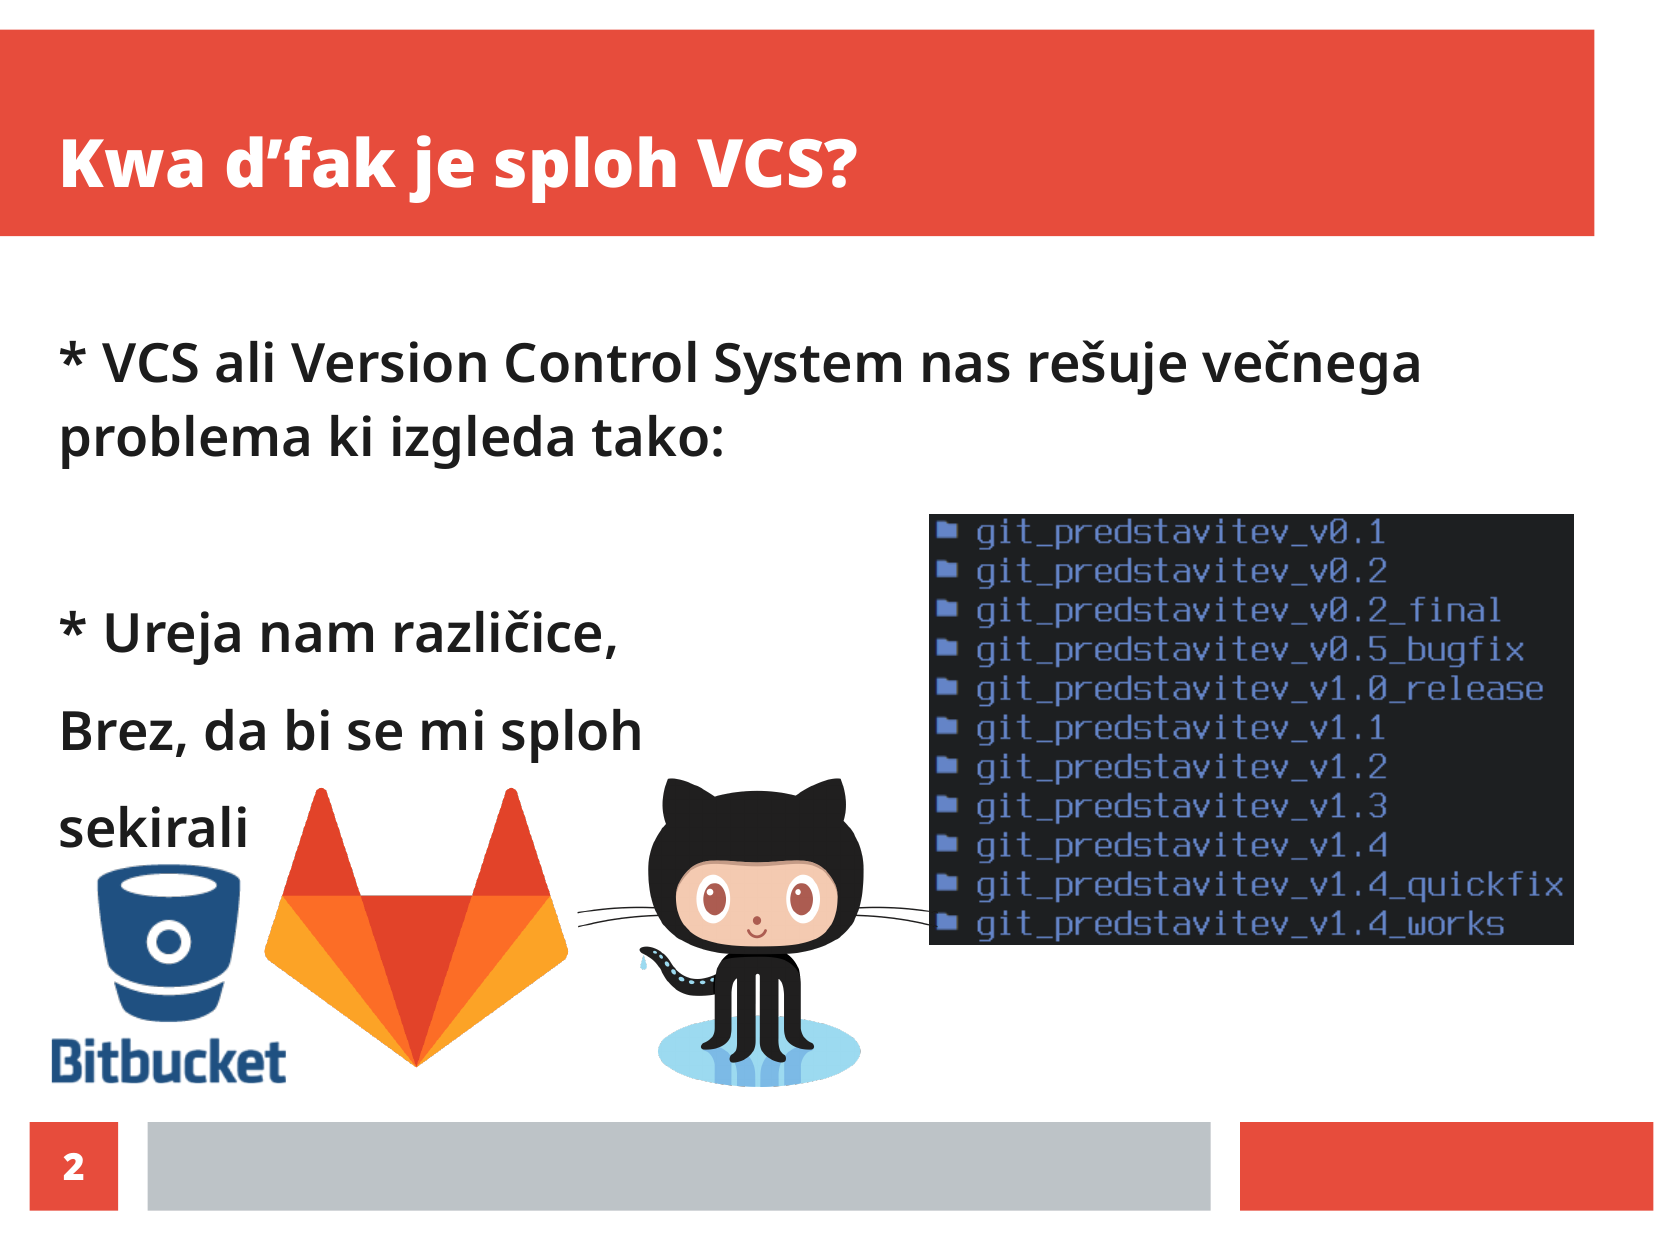

# Kwa d’fak je sploh VCS?
* VCS ali Version Control System nas rešuje večnega problema ki izgleda tako:
* Ureja nam različice,
Brez, da bi se mi sploh
sekirali
2